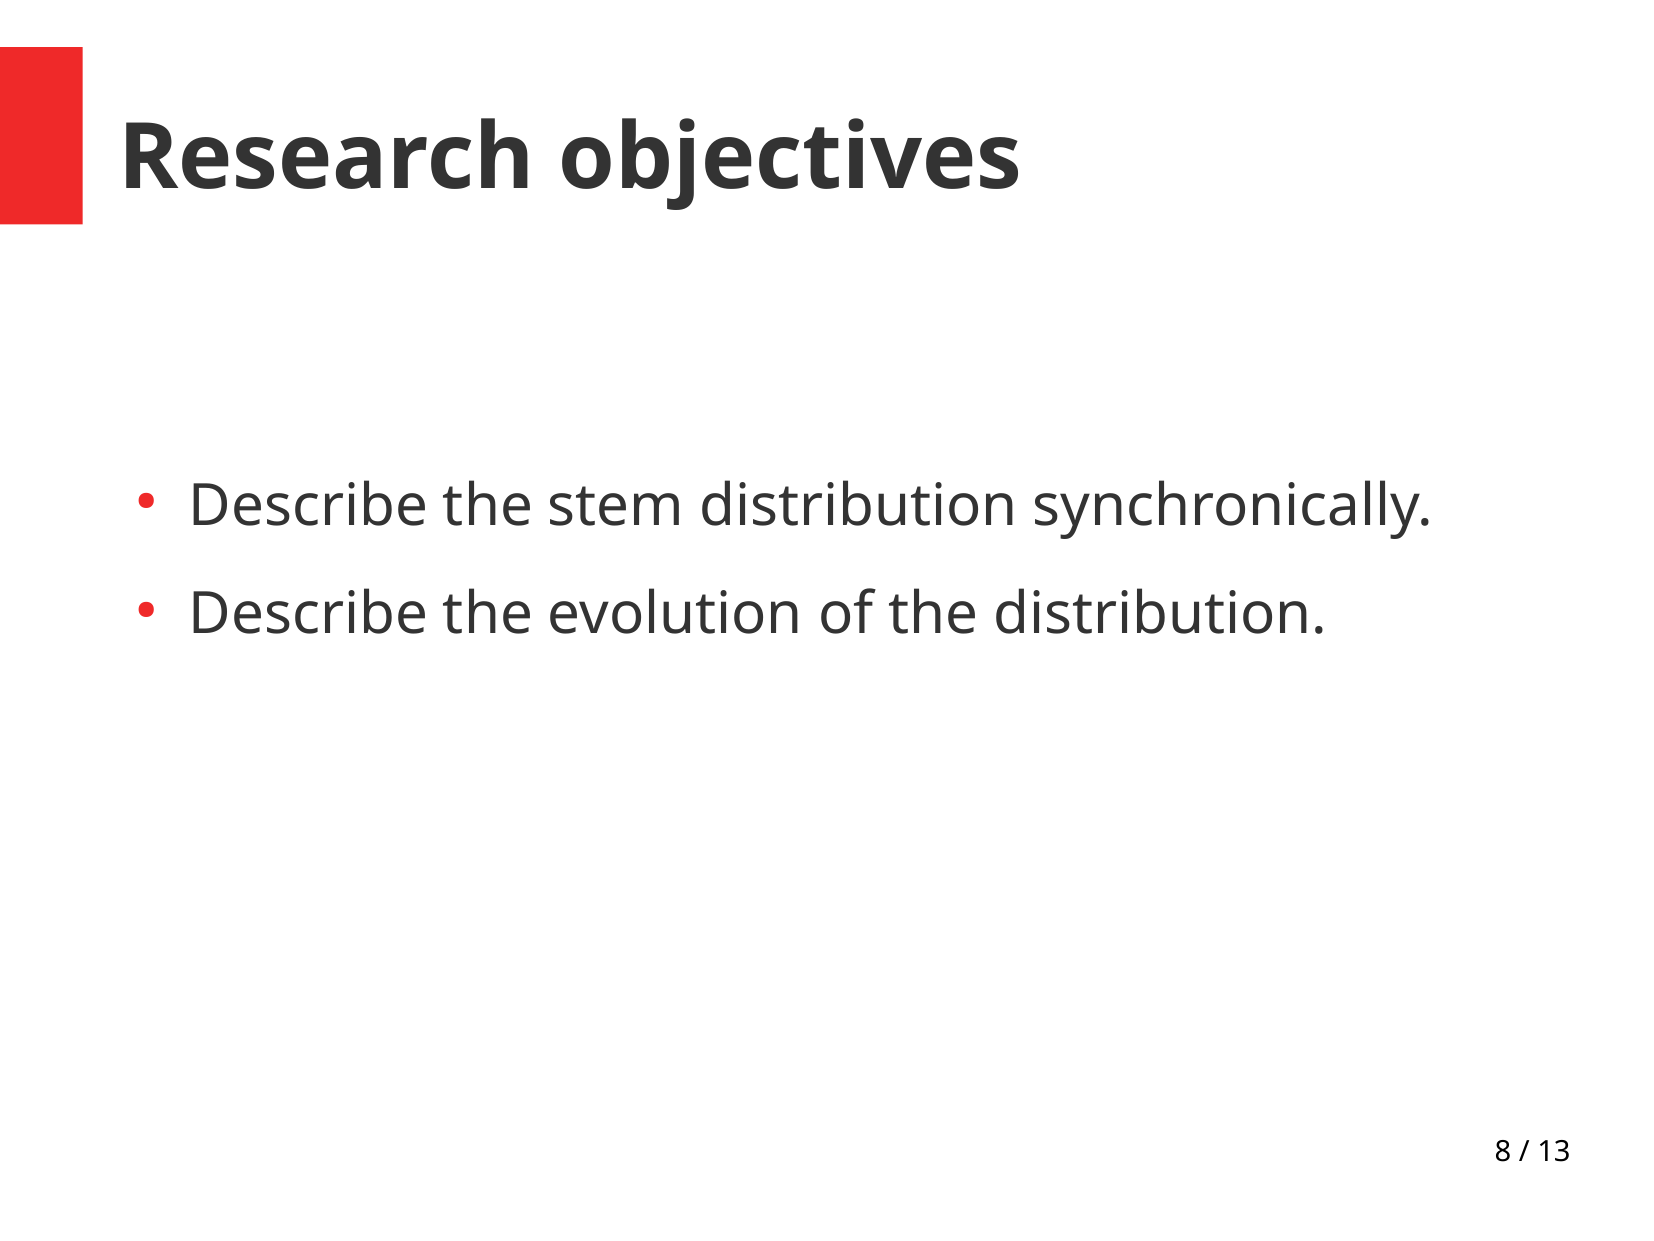

# Research objectives
Describe the stem distribution synchronically.
Describe the evolution of the distribution.
8